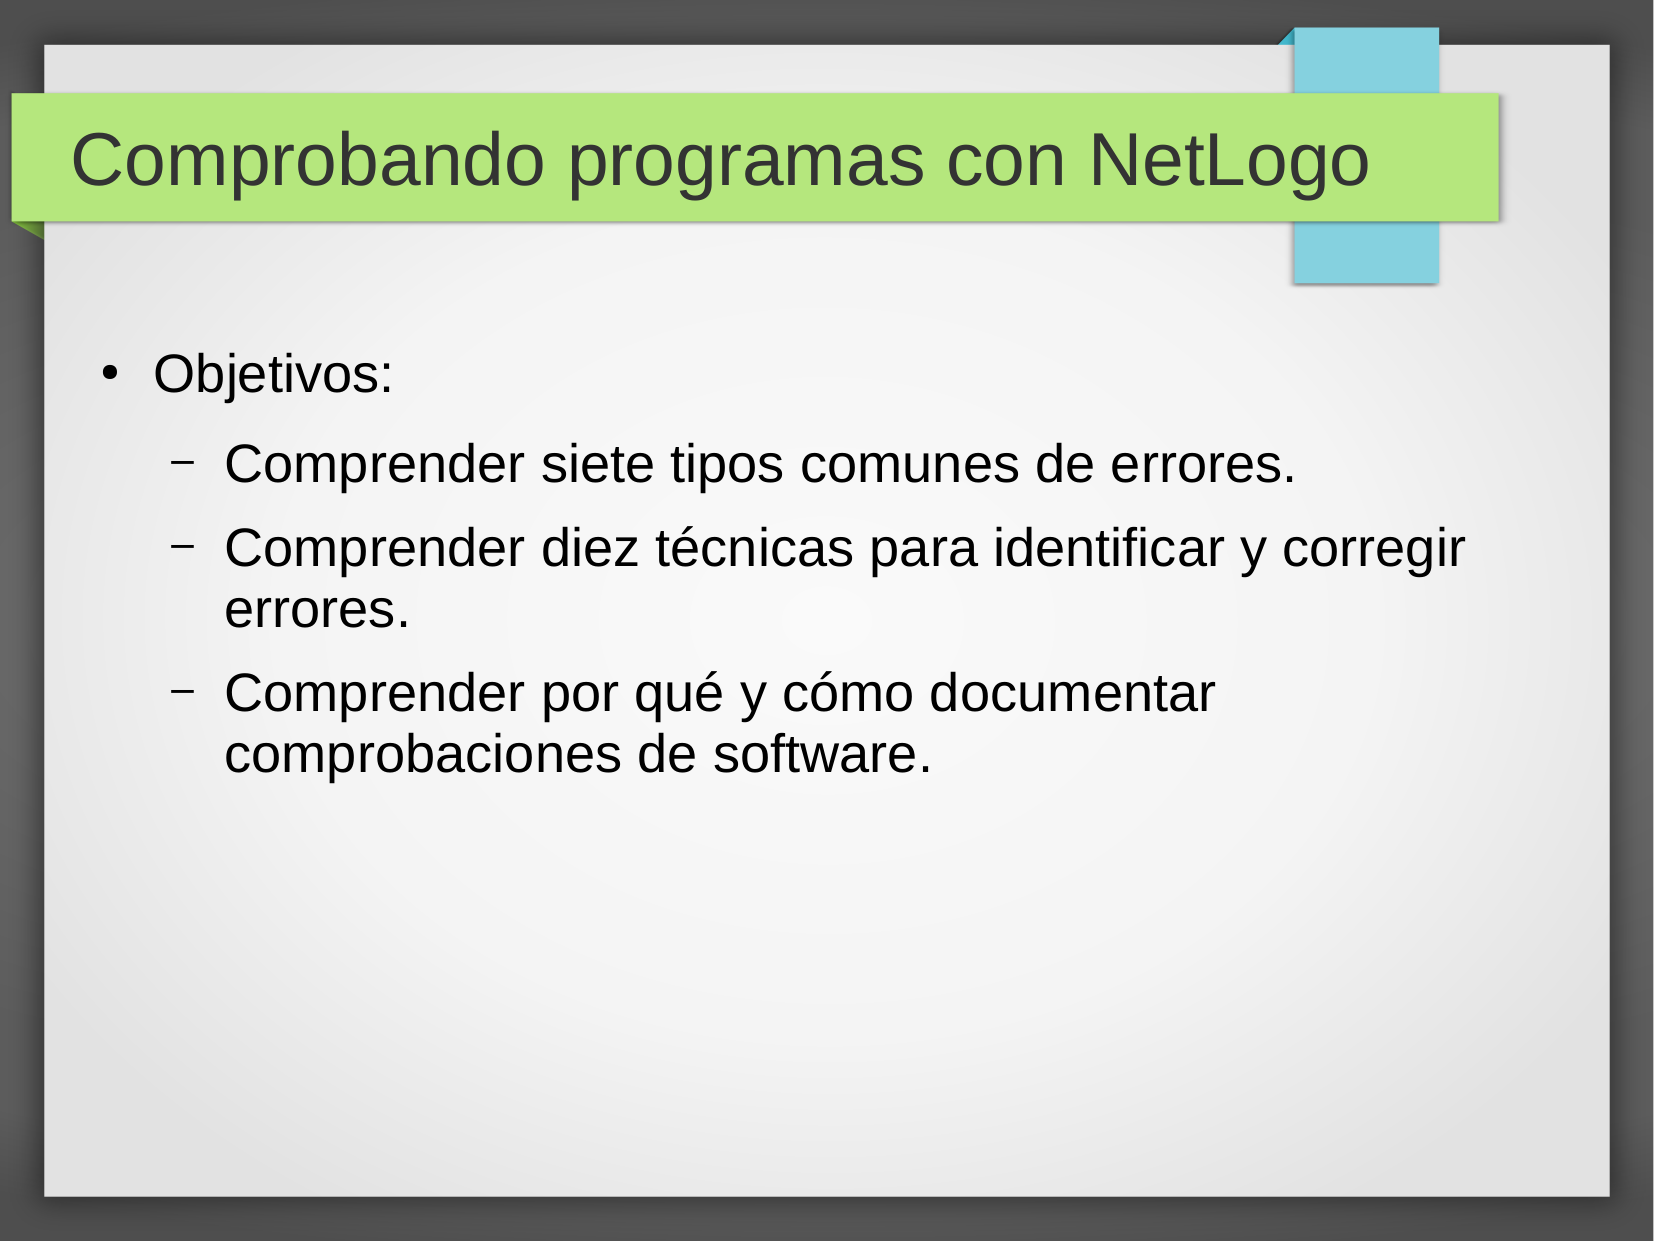

# Comprobando programas con NetLogo
Objetivos:
Comprender siete tipos comunes de errores.
Comprender diez técnicas para identificar y corregir errores.
Comprender por qué y cómo documentar comprobaciones de software.